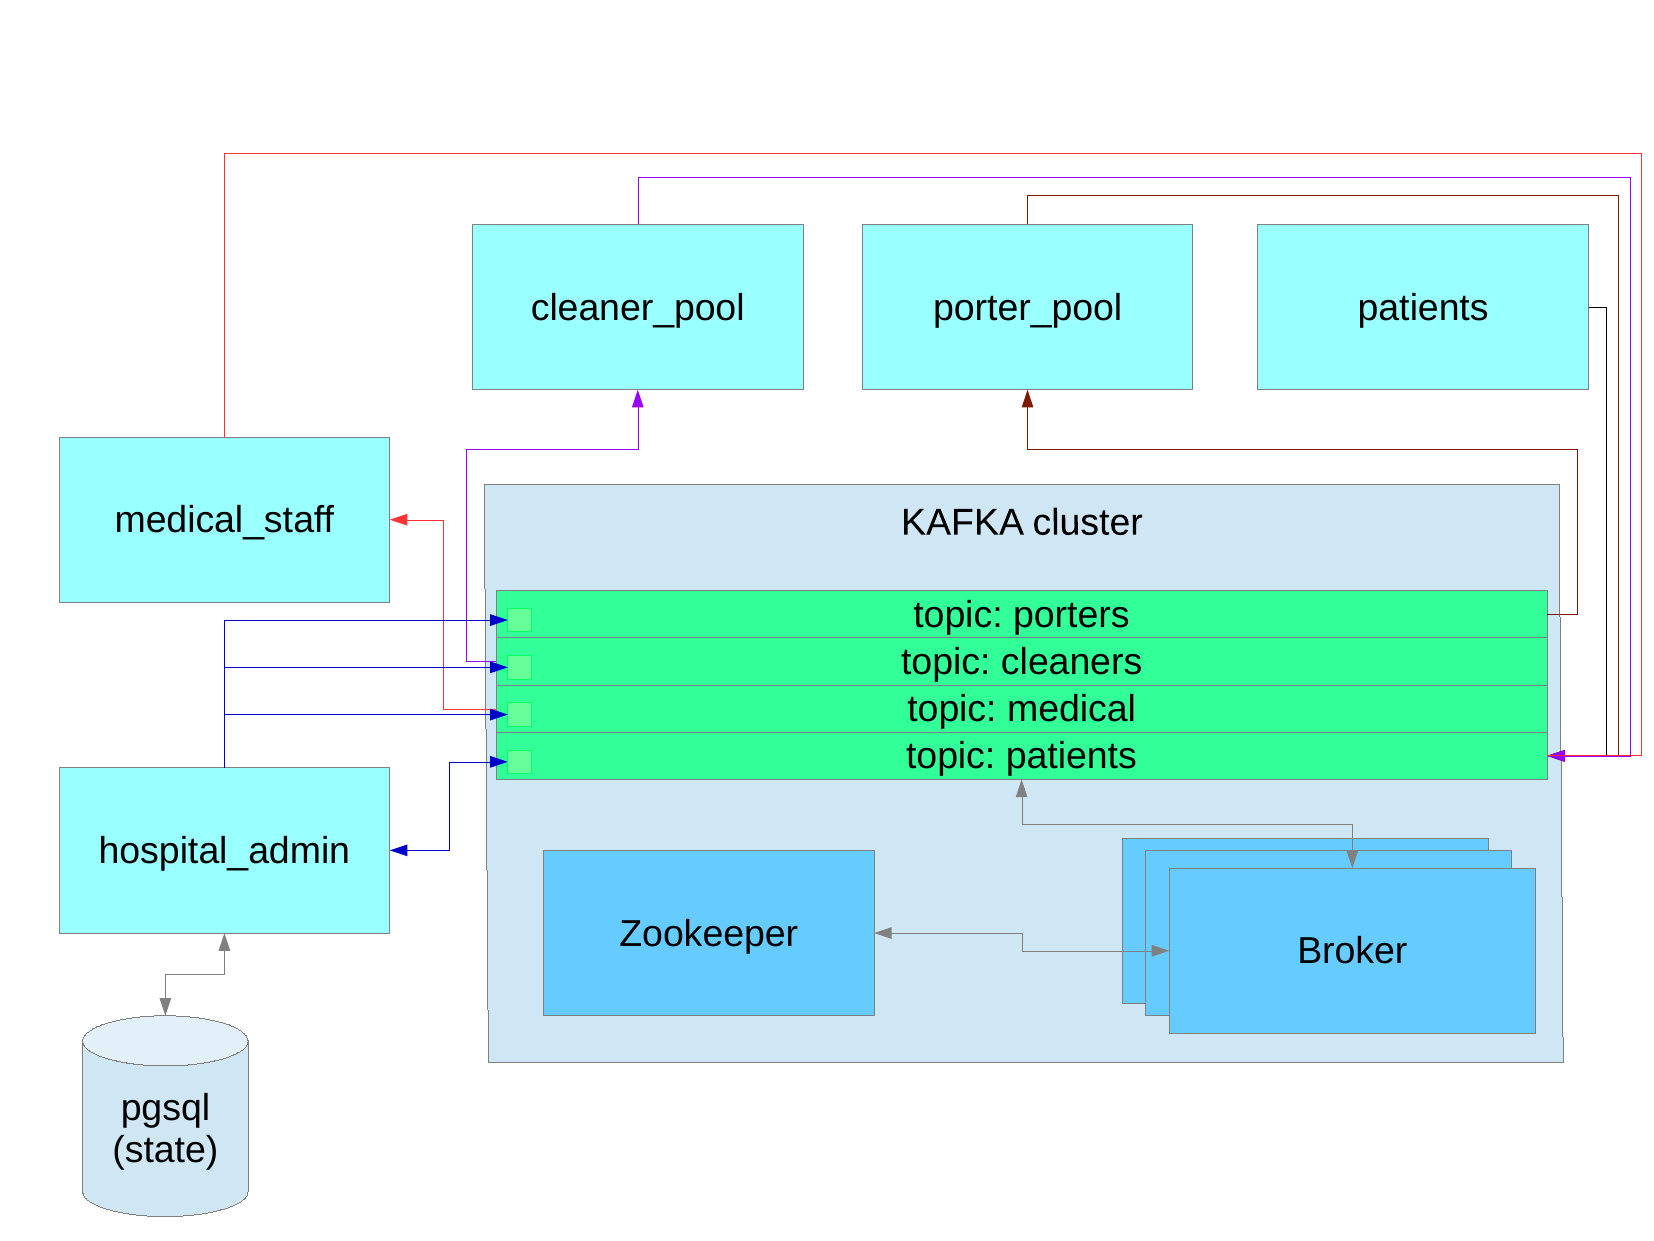

cleaner_pool
porter_pool
patients
medical_staff
KAFKA cluster
topic: porters
topic: cleaners
topic: medical
topic: patients
hospital_admin
Broker
Zookeeper
Broker
Broker
pgsql
(state)